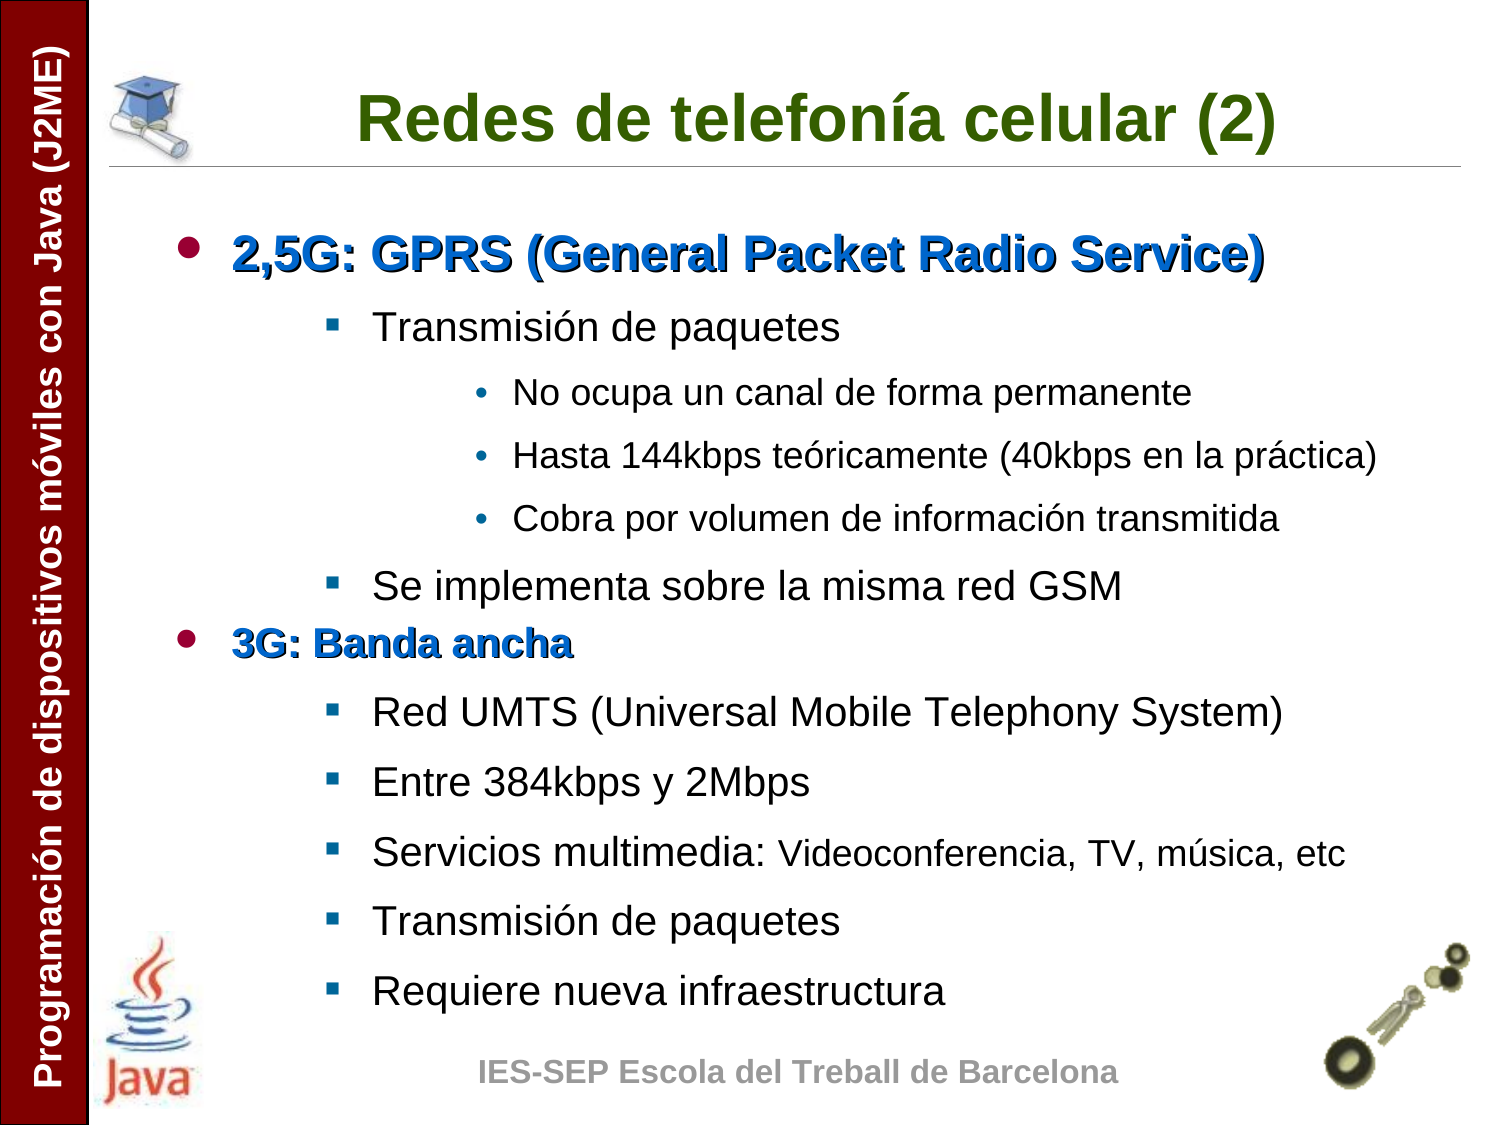

# Redes de telefonía celular (2)
2,5G: GPRS (General Packet Radio Service)
Transmisión de paquetes
No ocupa un canal de forma permanente
Hasta 144kbps teóricamente (40kbps en la práctica)
Cobra por volumen de información transmitida
Se implementa sobre la misma red GSM
3G: Banda ancha
Red UMTS (Universal Mobile Telephony System)
Entre 384kbps y 2Mbps
Servicios multimedia: Videoconferencia, TV, música, etc
Transmisión de paquetes
Requiere nueva infraestructura